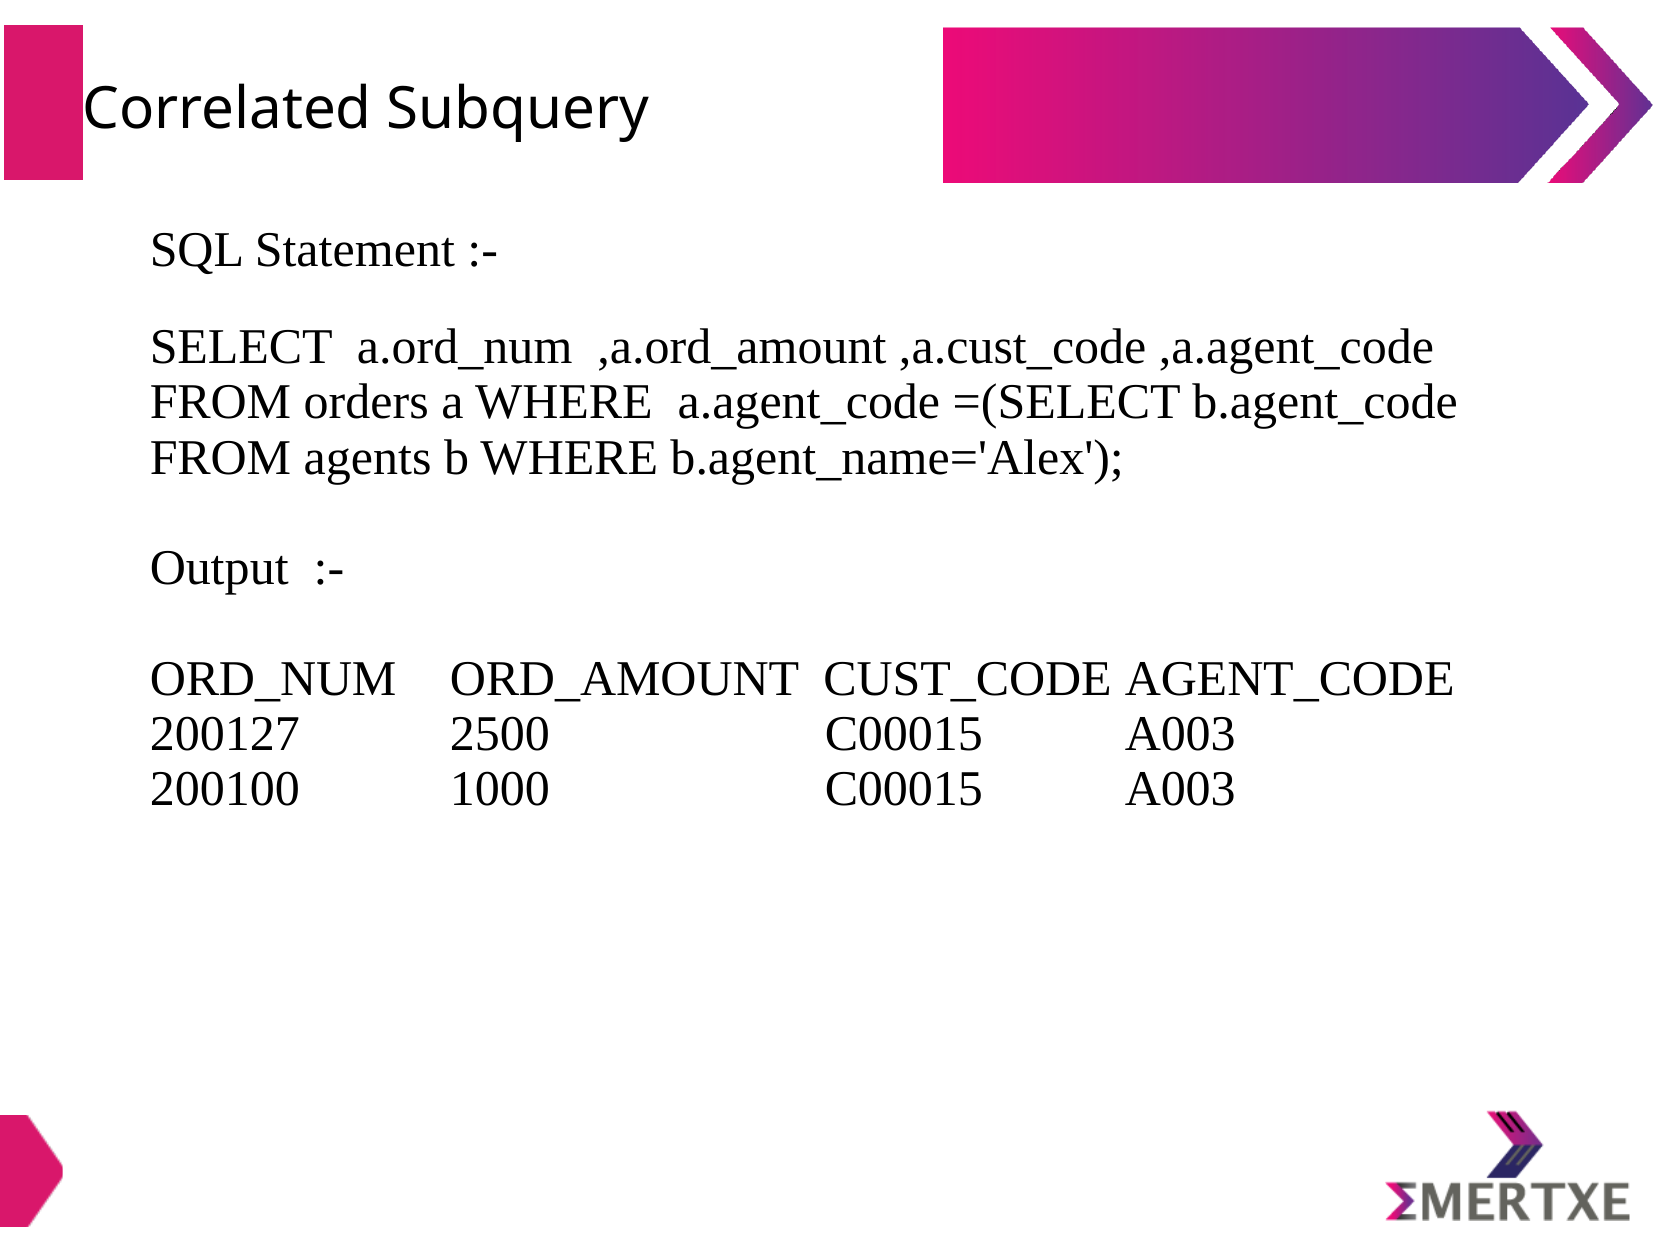

# Correlated Subquery
SQL Statement :-
SELECT a.ord_num ,a.ord_amount ,a.cust_code ,a.agent_code FROM orders a WHERE a.agent_code =(SELECT b.agent_code FROM agents b WHERE b.agent_name='Alex');
Output :-
ORD_NUM	ORD_AMOUNT CUST_CODE	AGENT_CODE
200127		2500				C00015		A003
200100		1000				C00015		A003